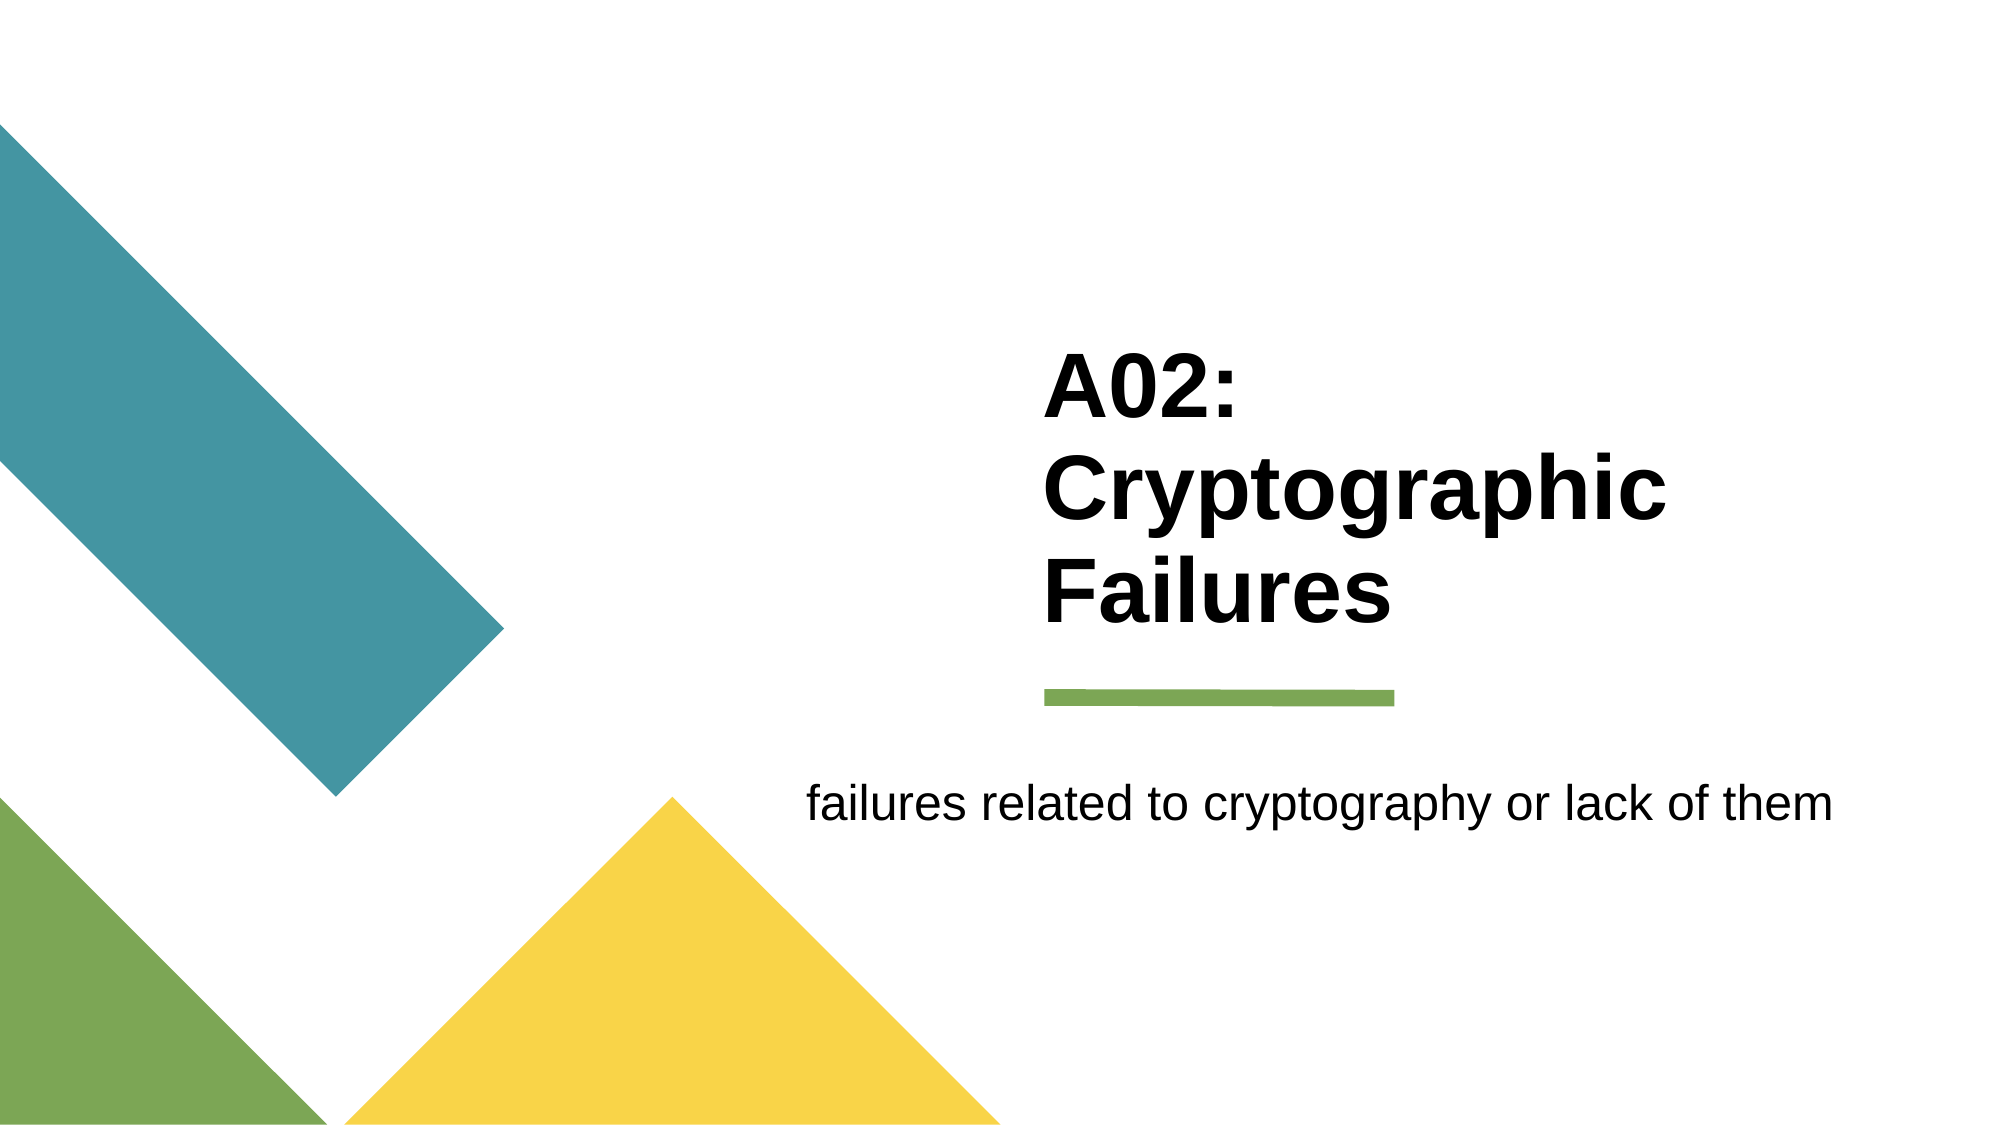

A02: Cryptographic Failures
failures related to cryptography or lack of them